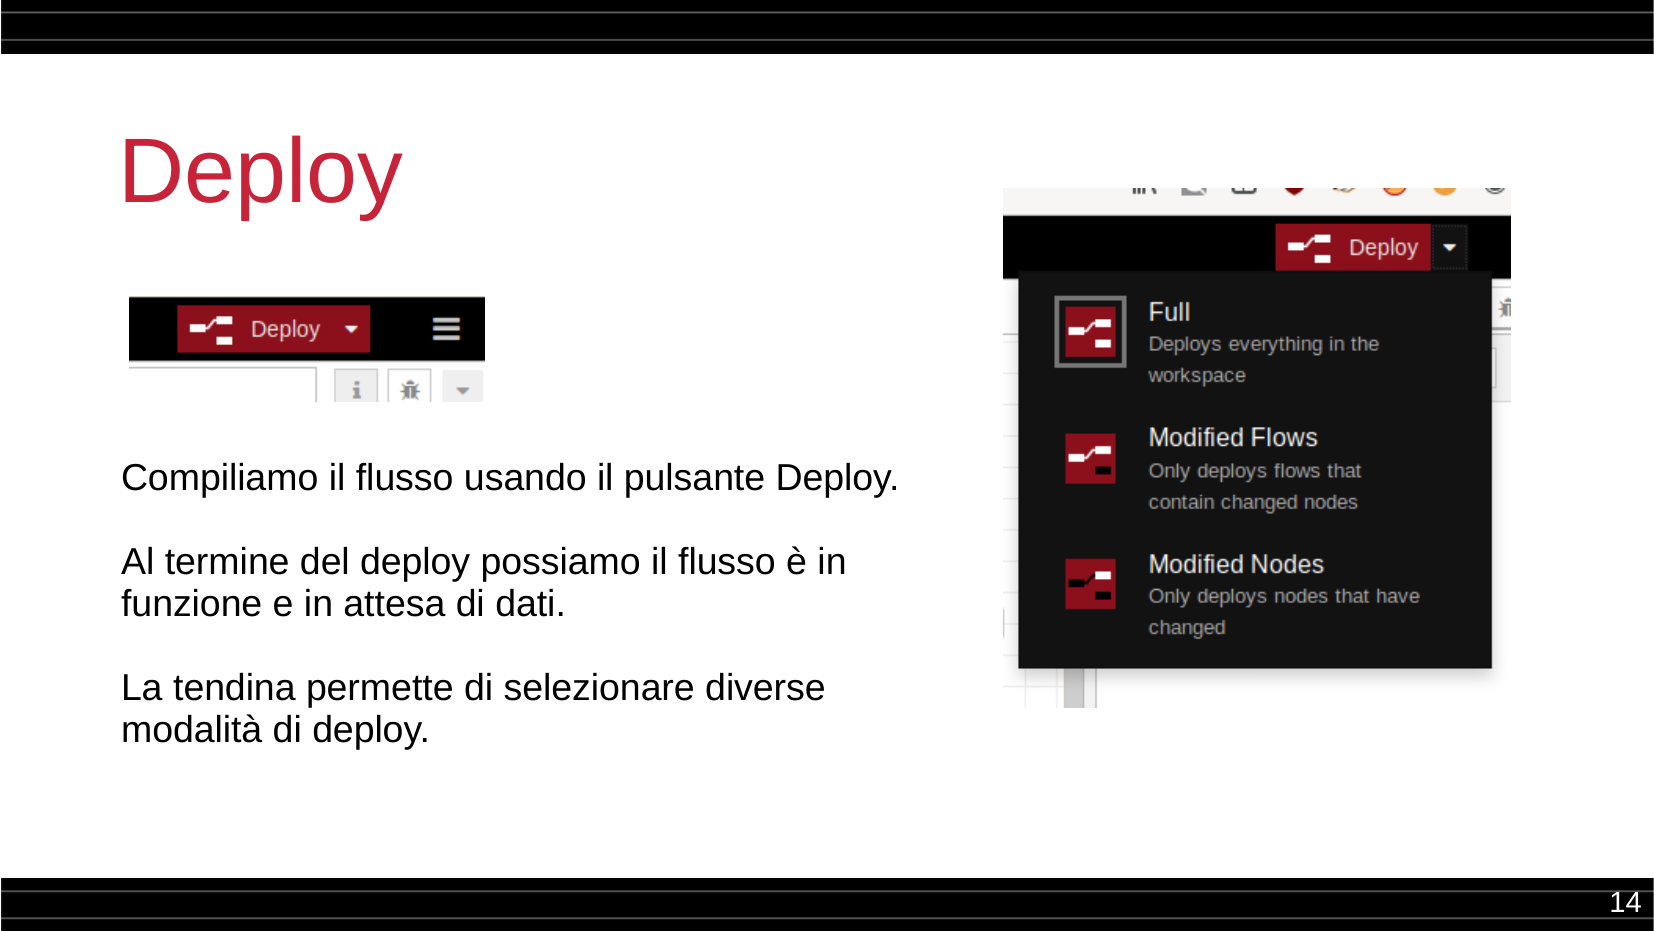

# Deploy
Compiliamo il flusso usando il pulsante Deploy.
Al termine del deploy possiamo il flusso è in funzione e in attesa di dati.
La tendina permette di selezionare diverse modalità di deploy.